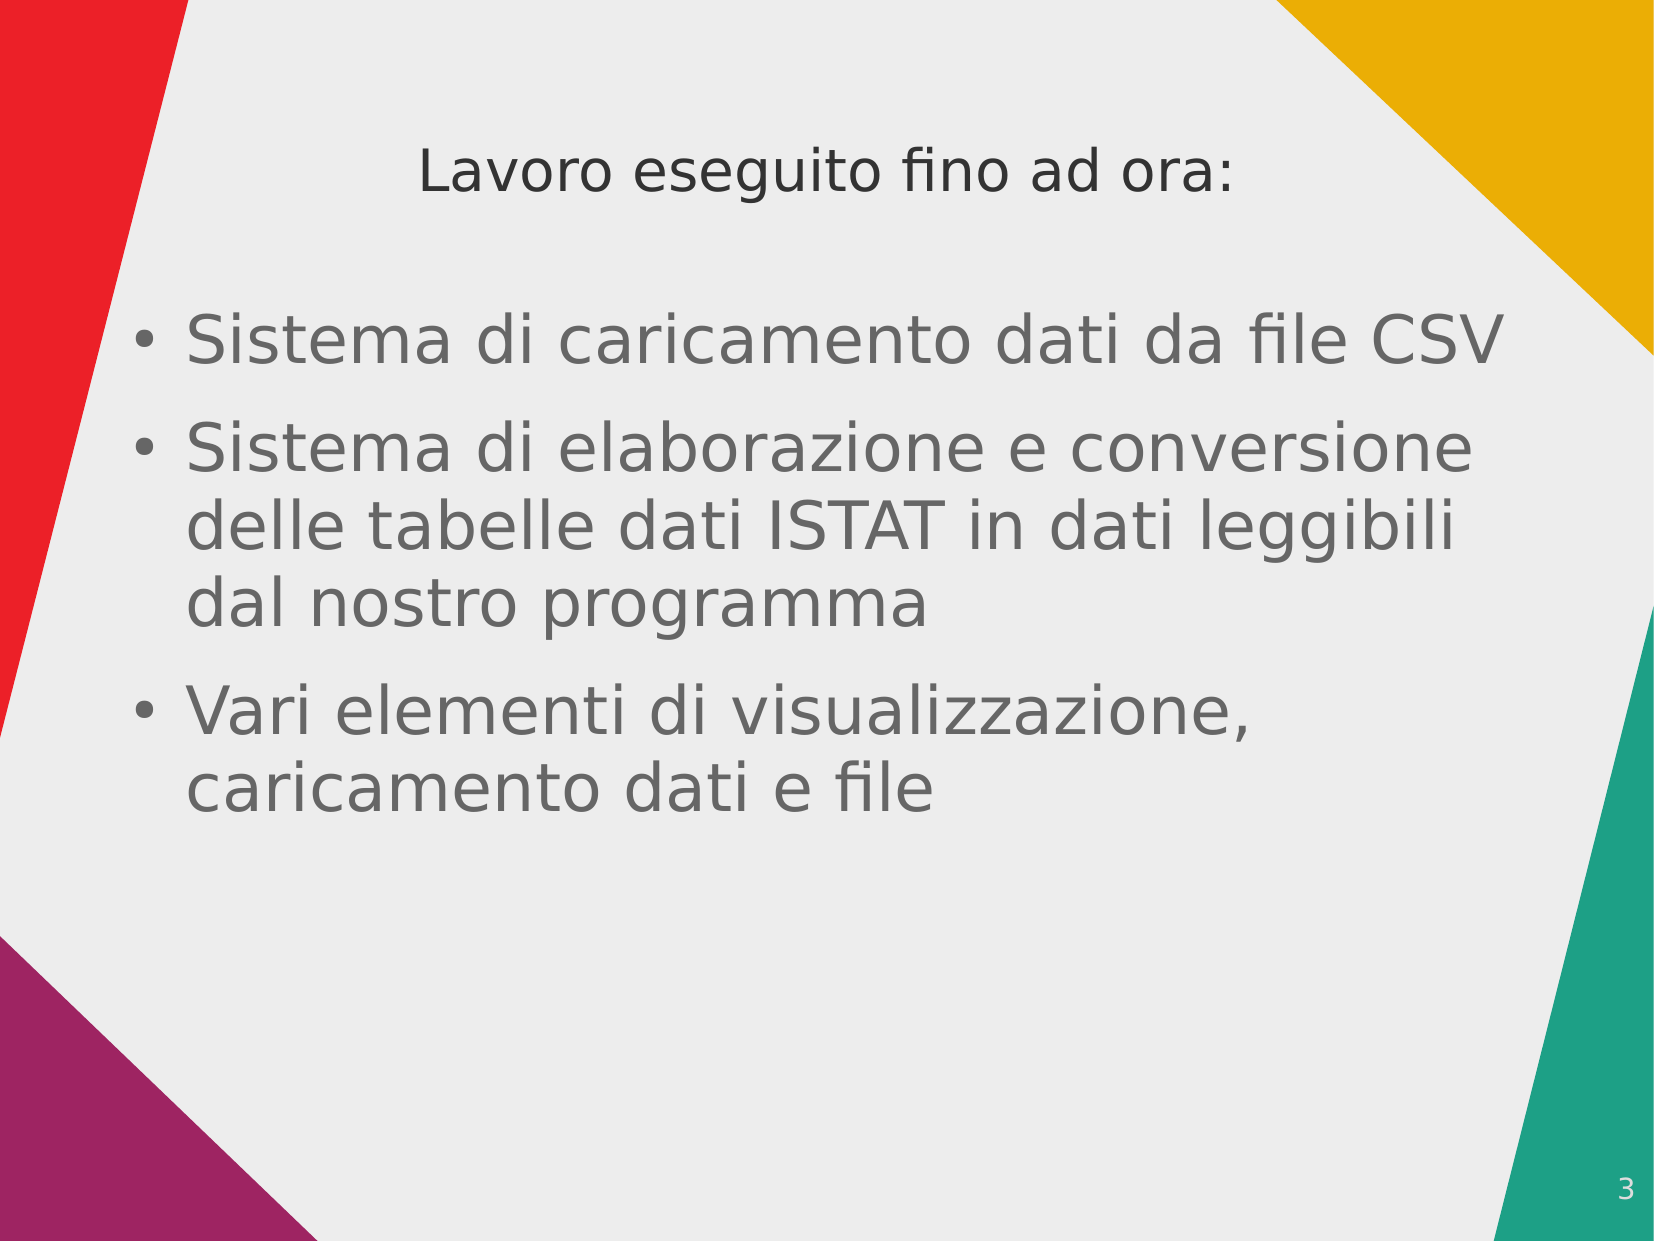

# Lavoro eseguito fino ad ora:
Sistema di caricamento dati da file CSV
Sistema di elaborazione e conversione delle tabelle dati ISTAT in dati leggibili dal nostro programma
Vari elementi di visualizzazione, caricamento dati e file
3